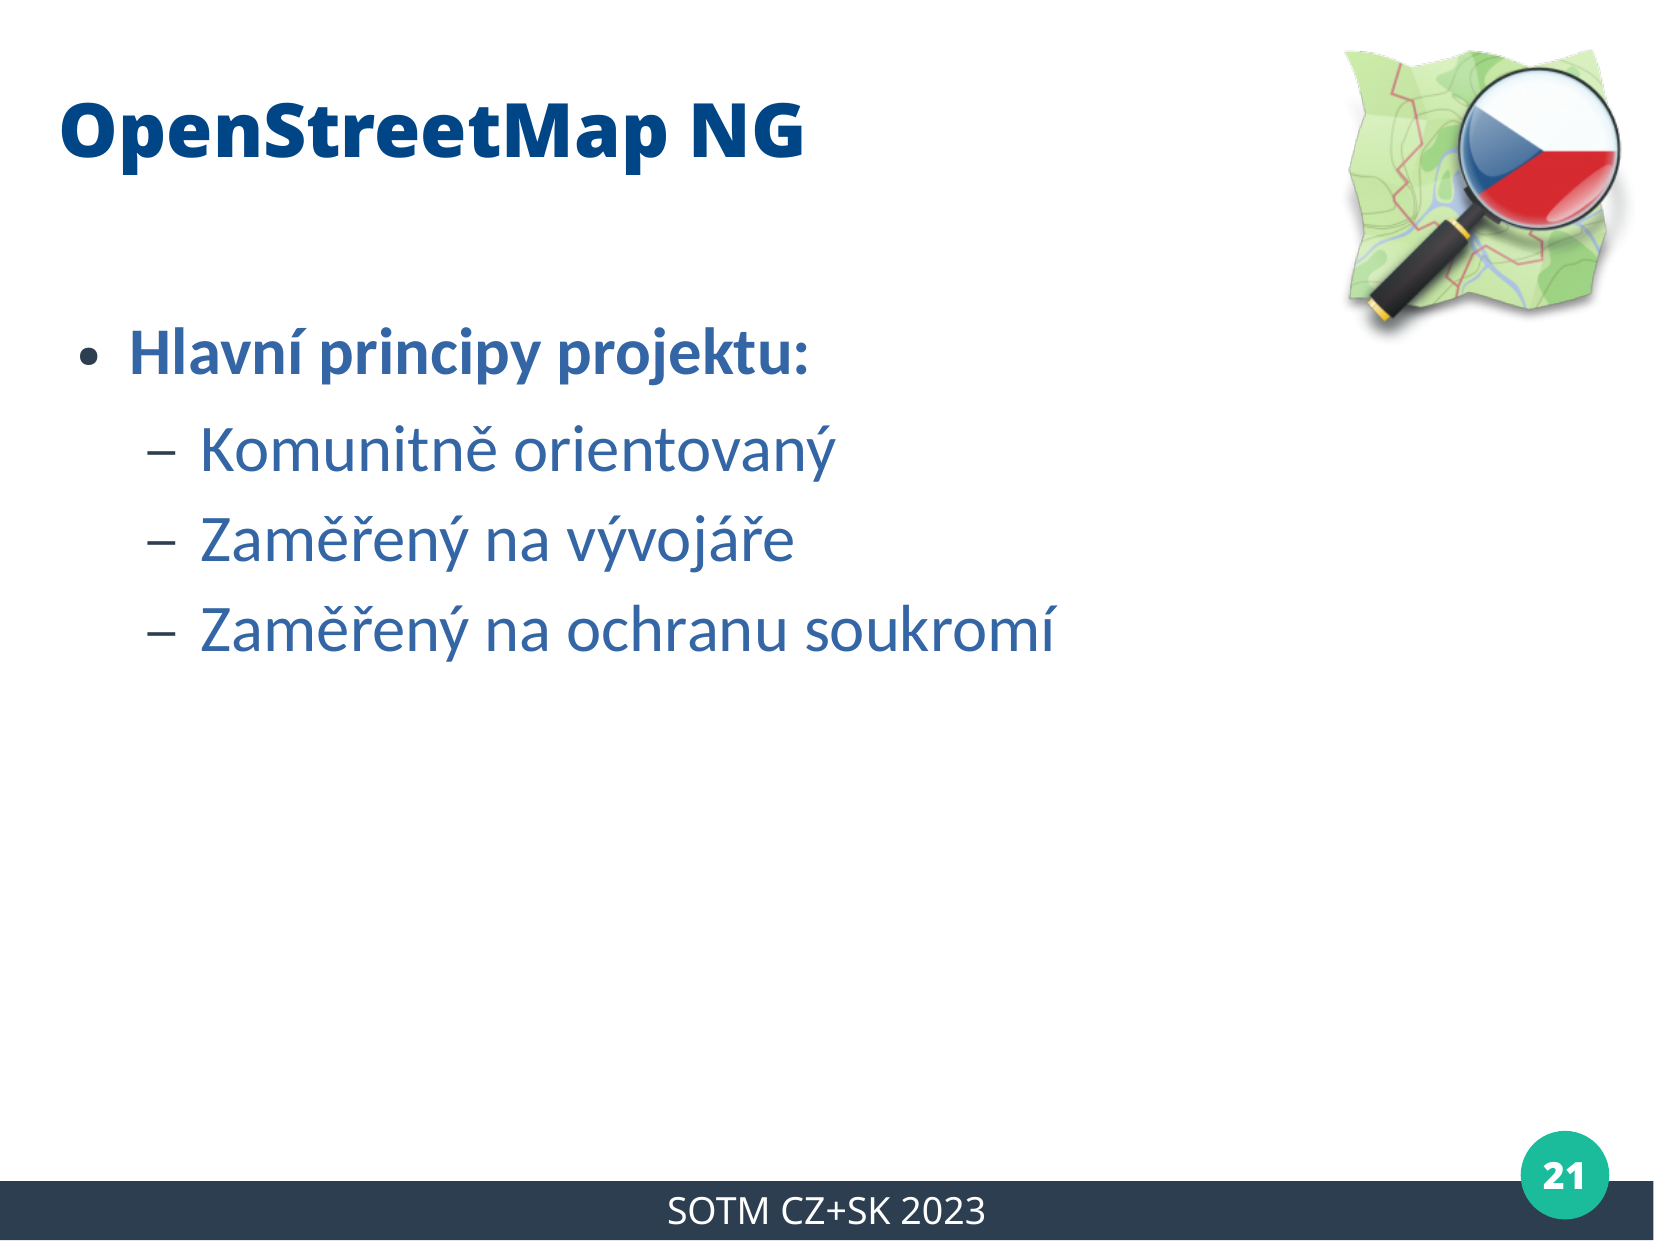

# OpenStreetMap NG
Hlavní principy projektu:
Komunitně orientovaný
Zaměřený na vývojáře
Zaměřený na ochranu soukromí
21
SOTM CZ+SK 2023